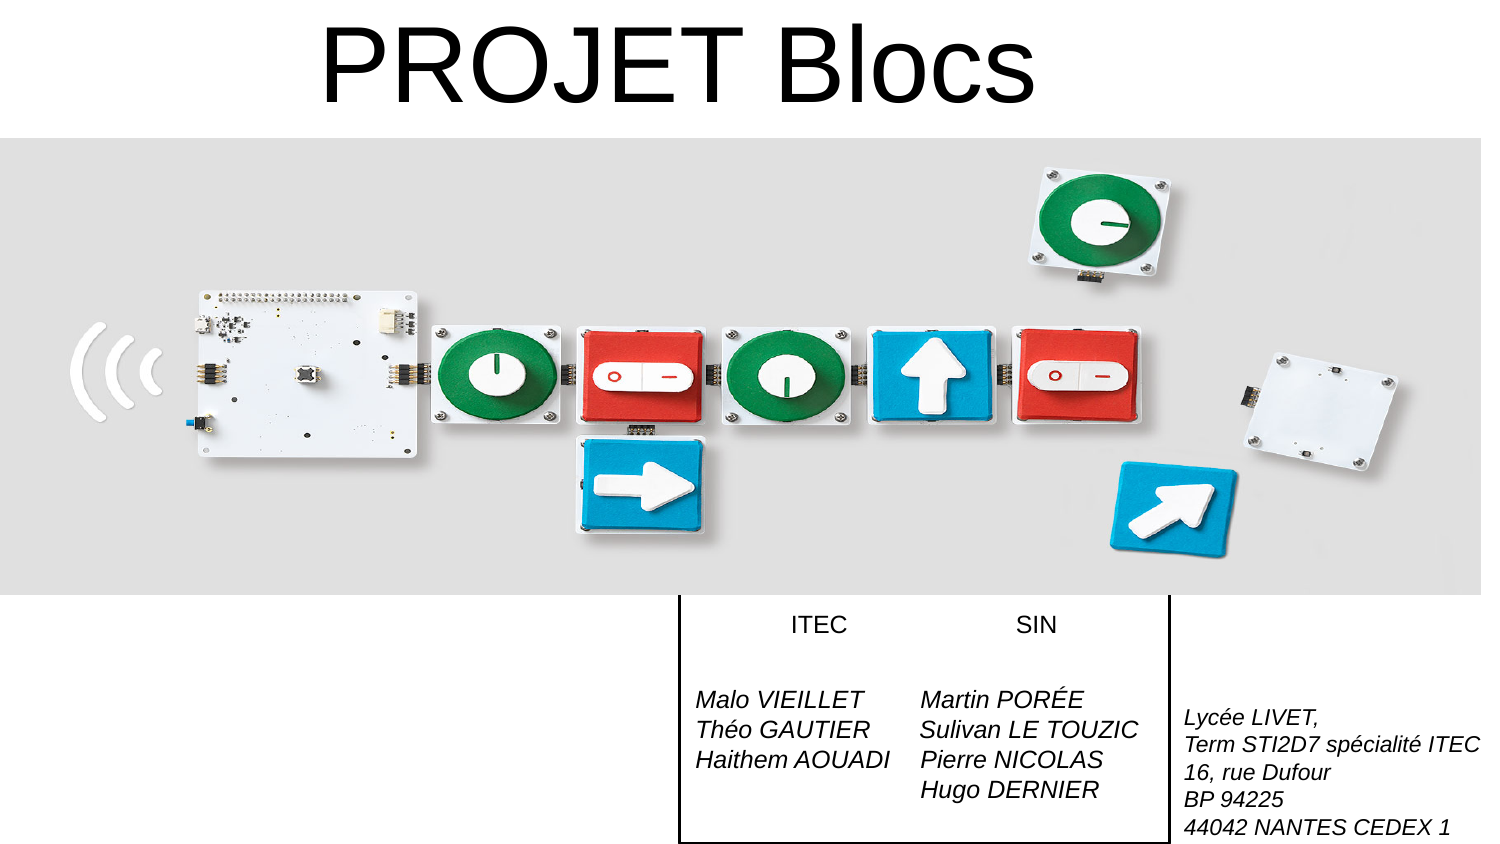

# PROJET Blocs
ITEC			SIN
Malo VIEILLET	Martin PORÉE
Théo GAUTIER Sulivan LE TOUZIC
Haithem AOUADI	Pierre NICOLAS
			Hugo DERNIER
Lycée LIVET,
Term STI2D7 spécialité ITEC
16, rue Dufour
BP 94225
44042 NANTES CEDEX 1